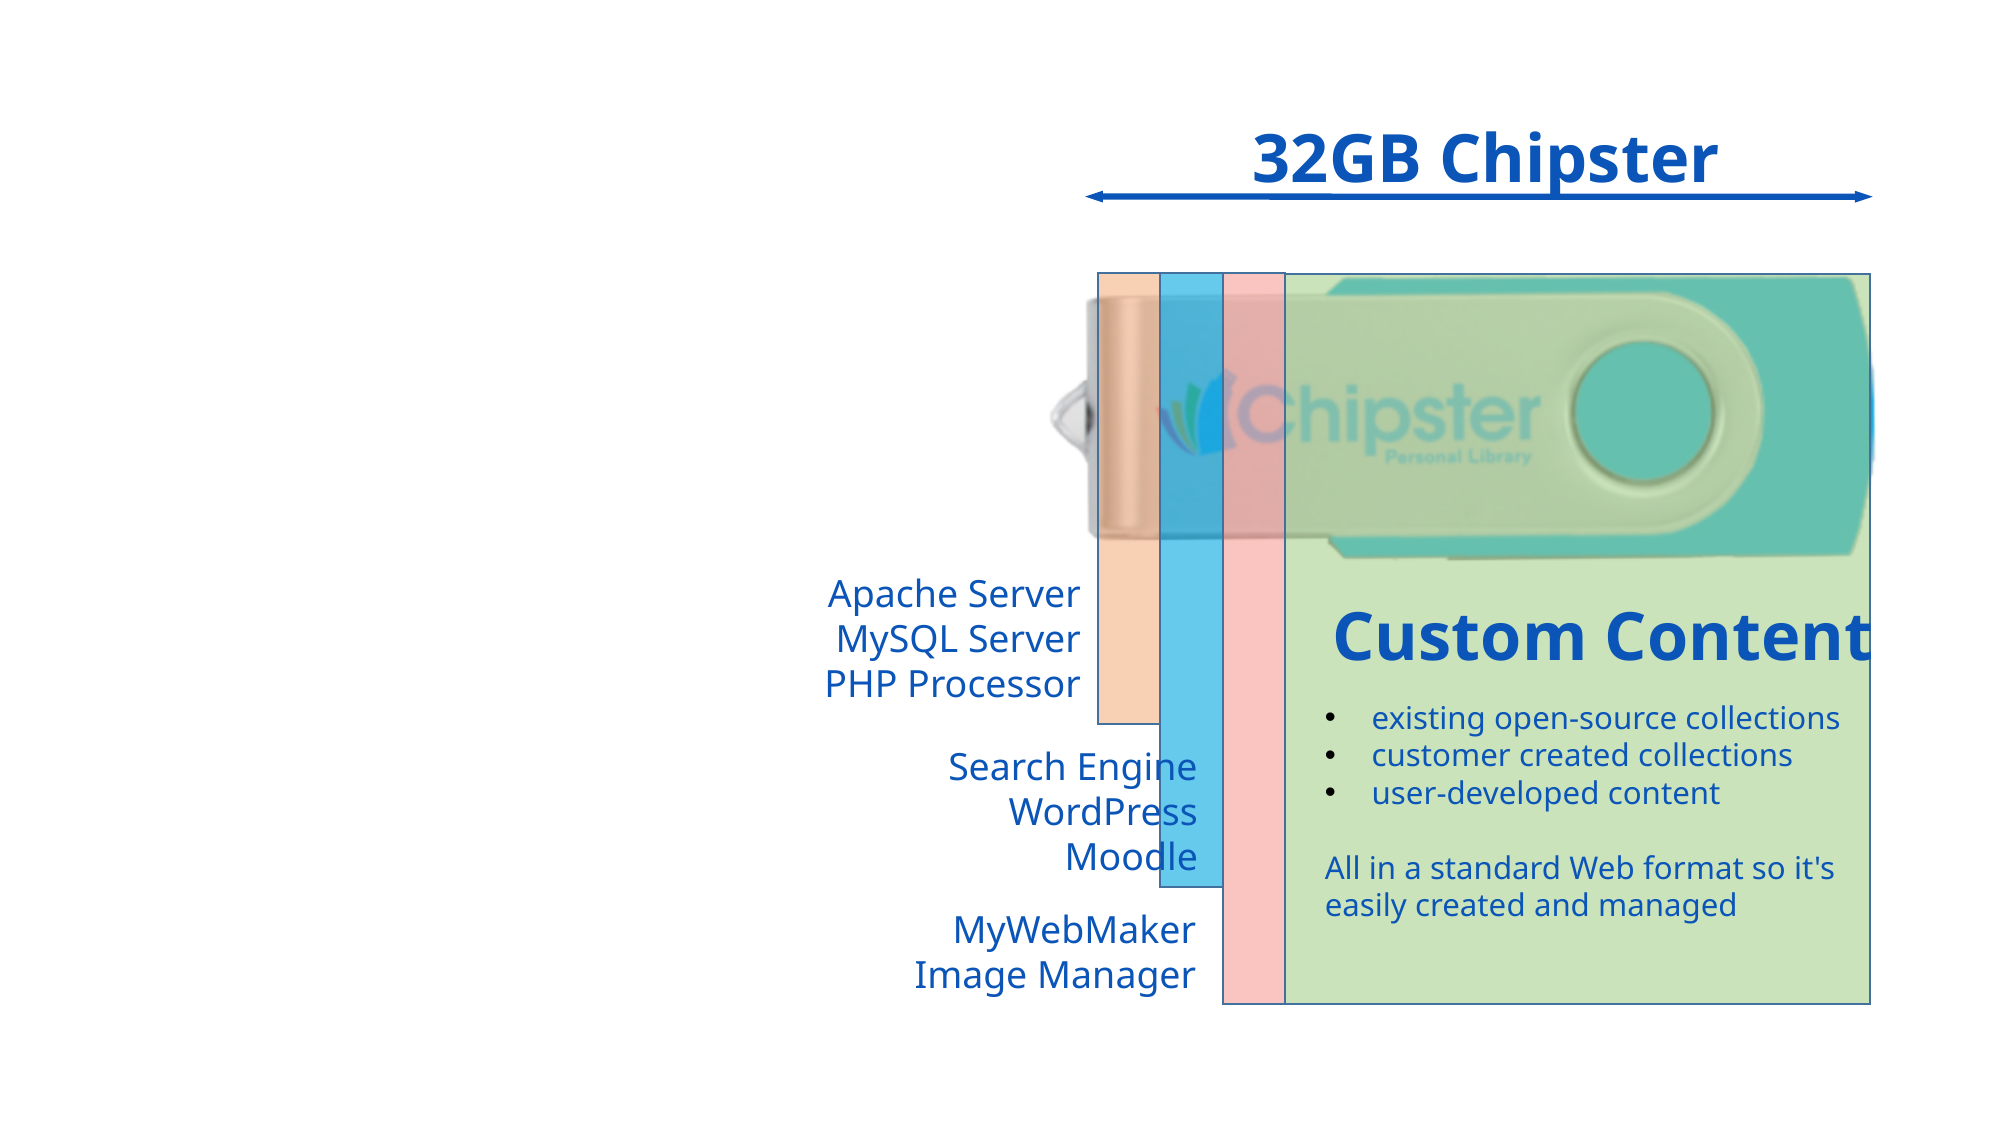

32GB Chipster
Apache Server
MySQL Server
PHP Processor
Custom Content
existing open-source collections
customer created collections
user-developed content
All in a standard Web format so it's
easily created and managed
Search Engine
WordPress
Moodle
MyWebMaker
Image Manager